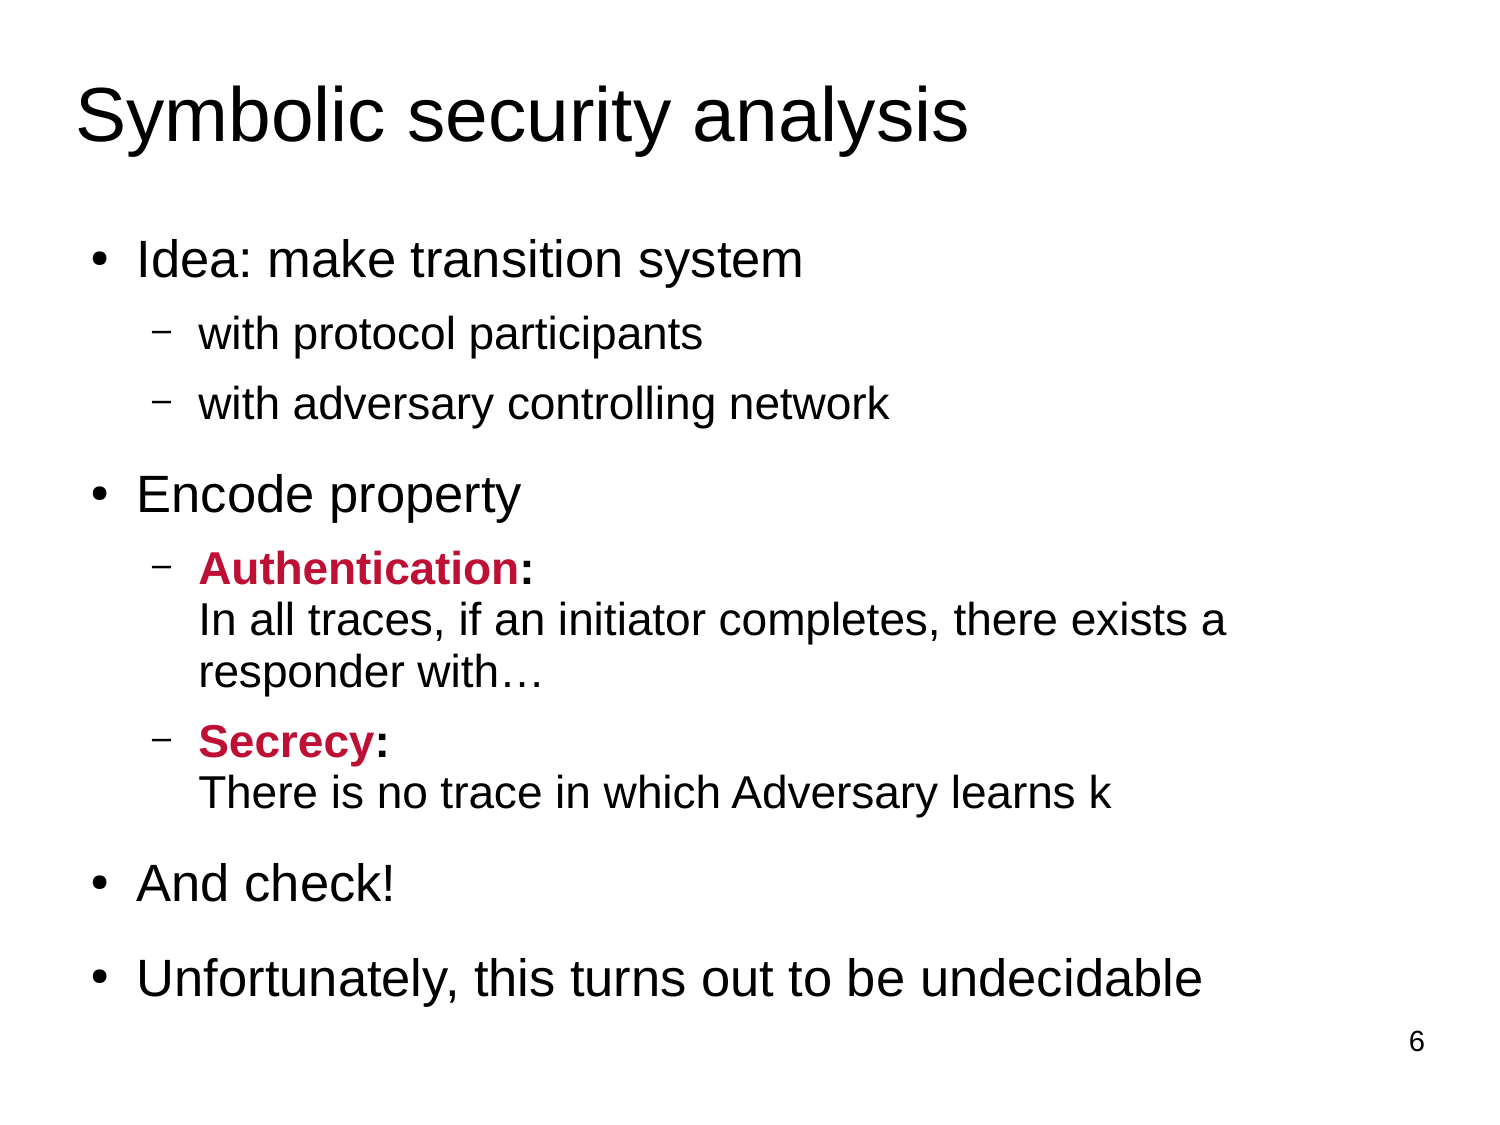

# Symbolic security analysis
Idea: make transition system
with protocol participants
with adversary controlling network
Encode property
Authentication:
In all traces, if an initiator completes, there exists a responder with…
Secrecy:
There is no trace in which Adversary learns k
And check!
Unfortunately, this turns out to be undecidable
6